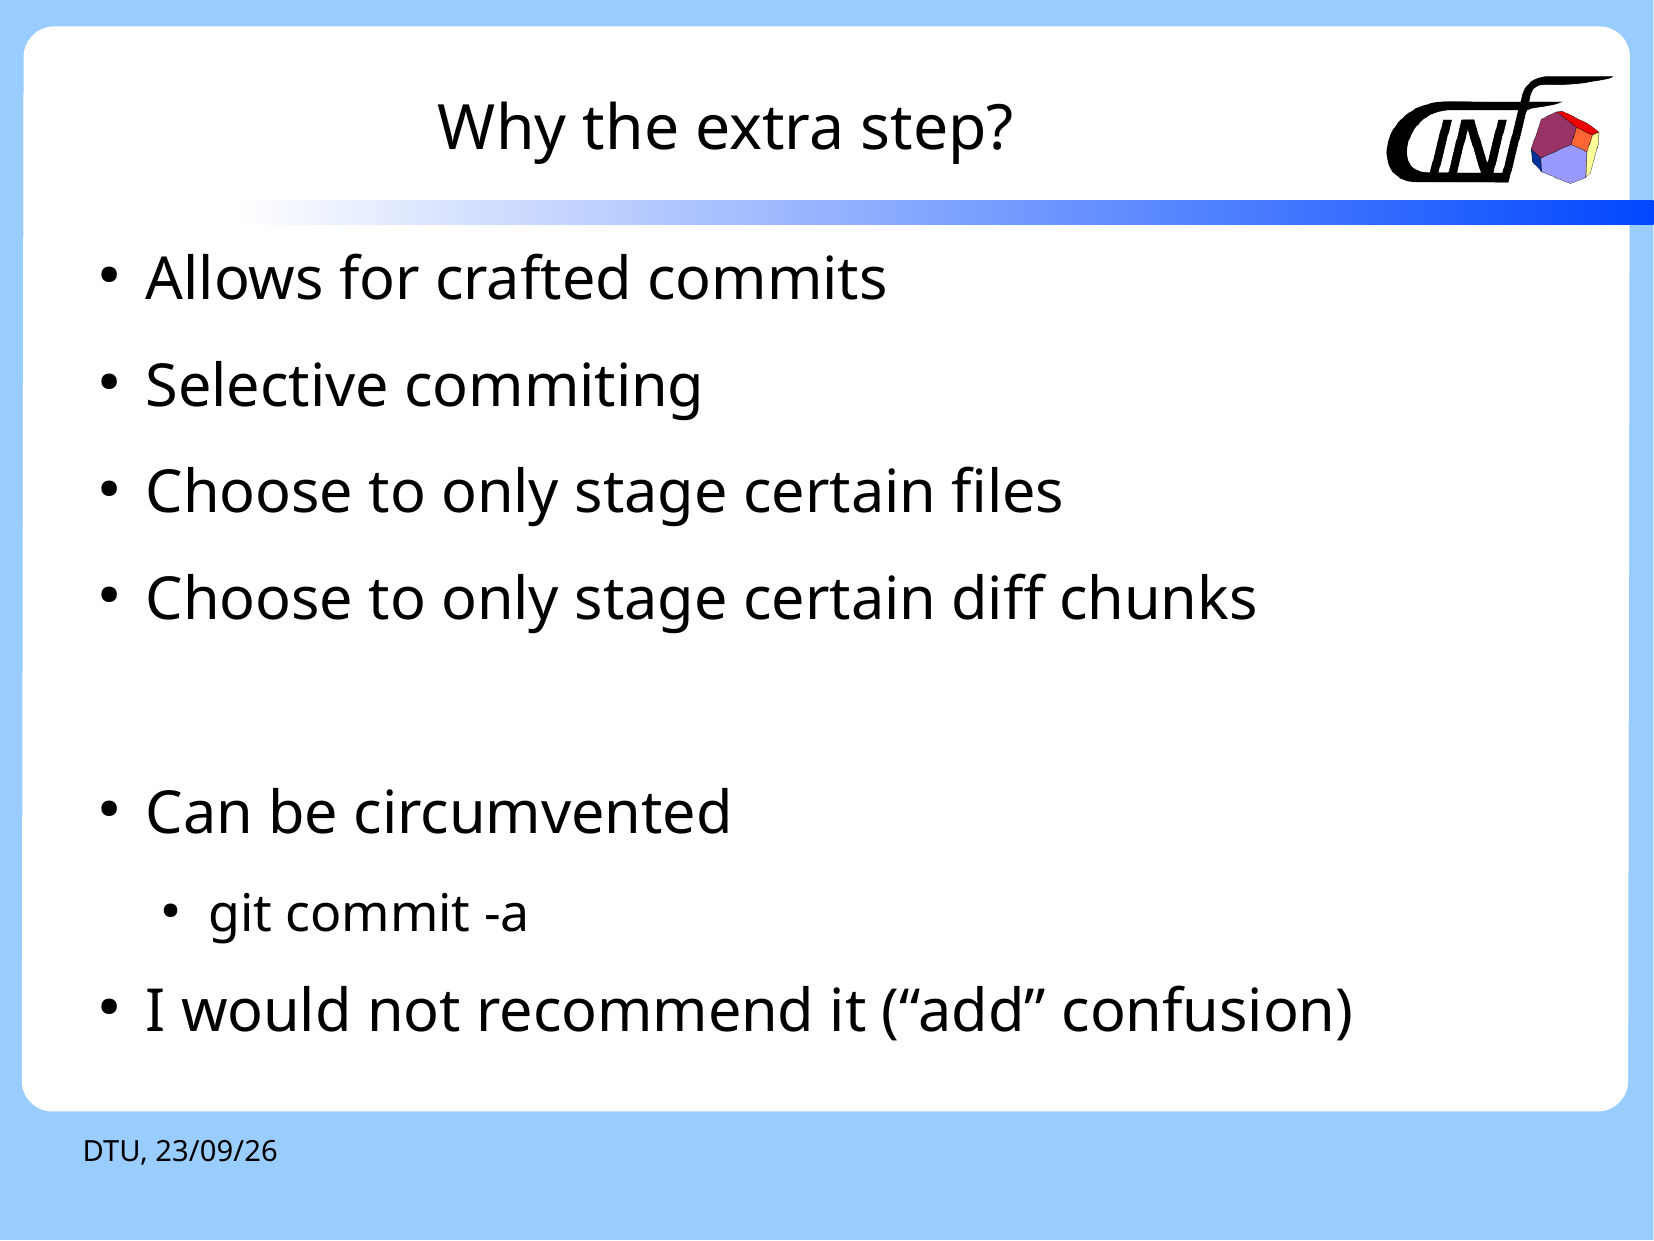

# Why the extra step?
Allows for crafted commits
Selective commiting
Choose to only stage certain files
Choose to only stage certain diff chunks
Can be circumvented
git commit -a
I would not recommend it (“add” confusion)